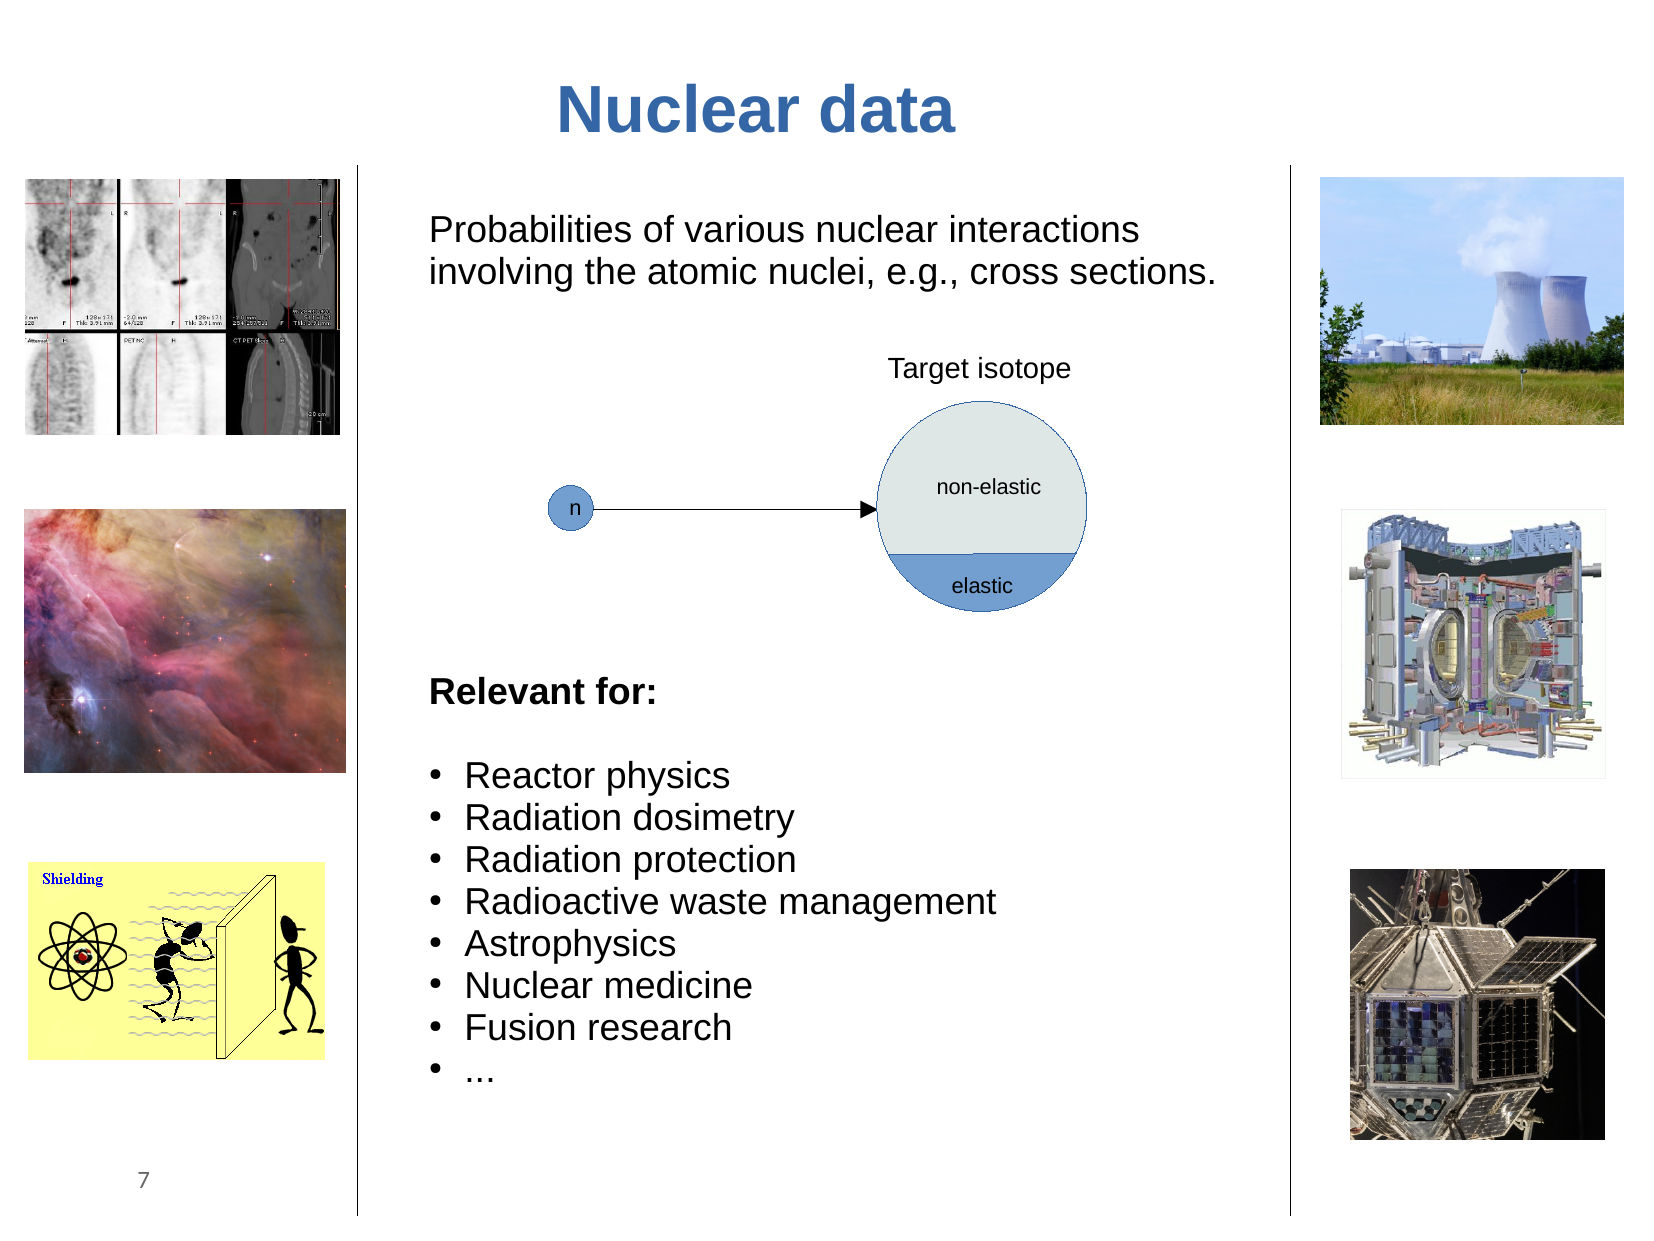

# Nuclear data
Probabilities of various nuclear interactions involving the atomic nuclei, e.g., cross sections.
Relevant for:
Reactor physics
Radiation dosimetry
Radiation protection
Radioactive waste management
Astrophysics
Nuclear medicine
Fusion research
...
Target isotope
non-elastic
n
elastic
7